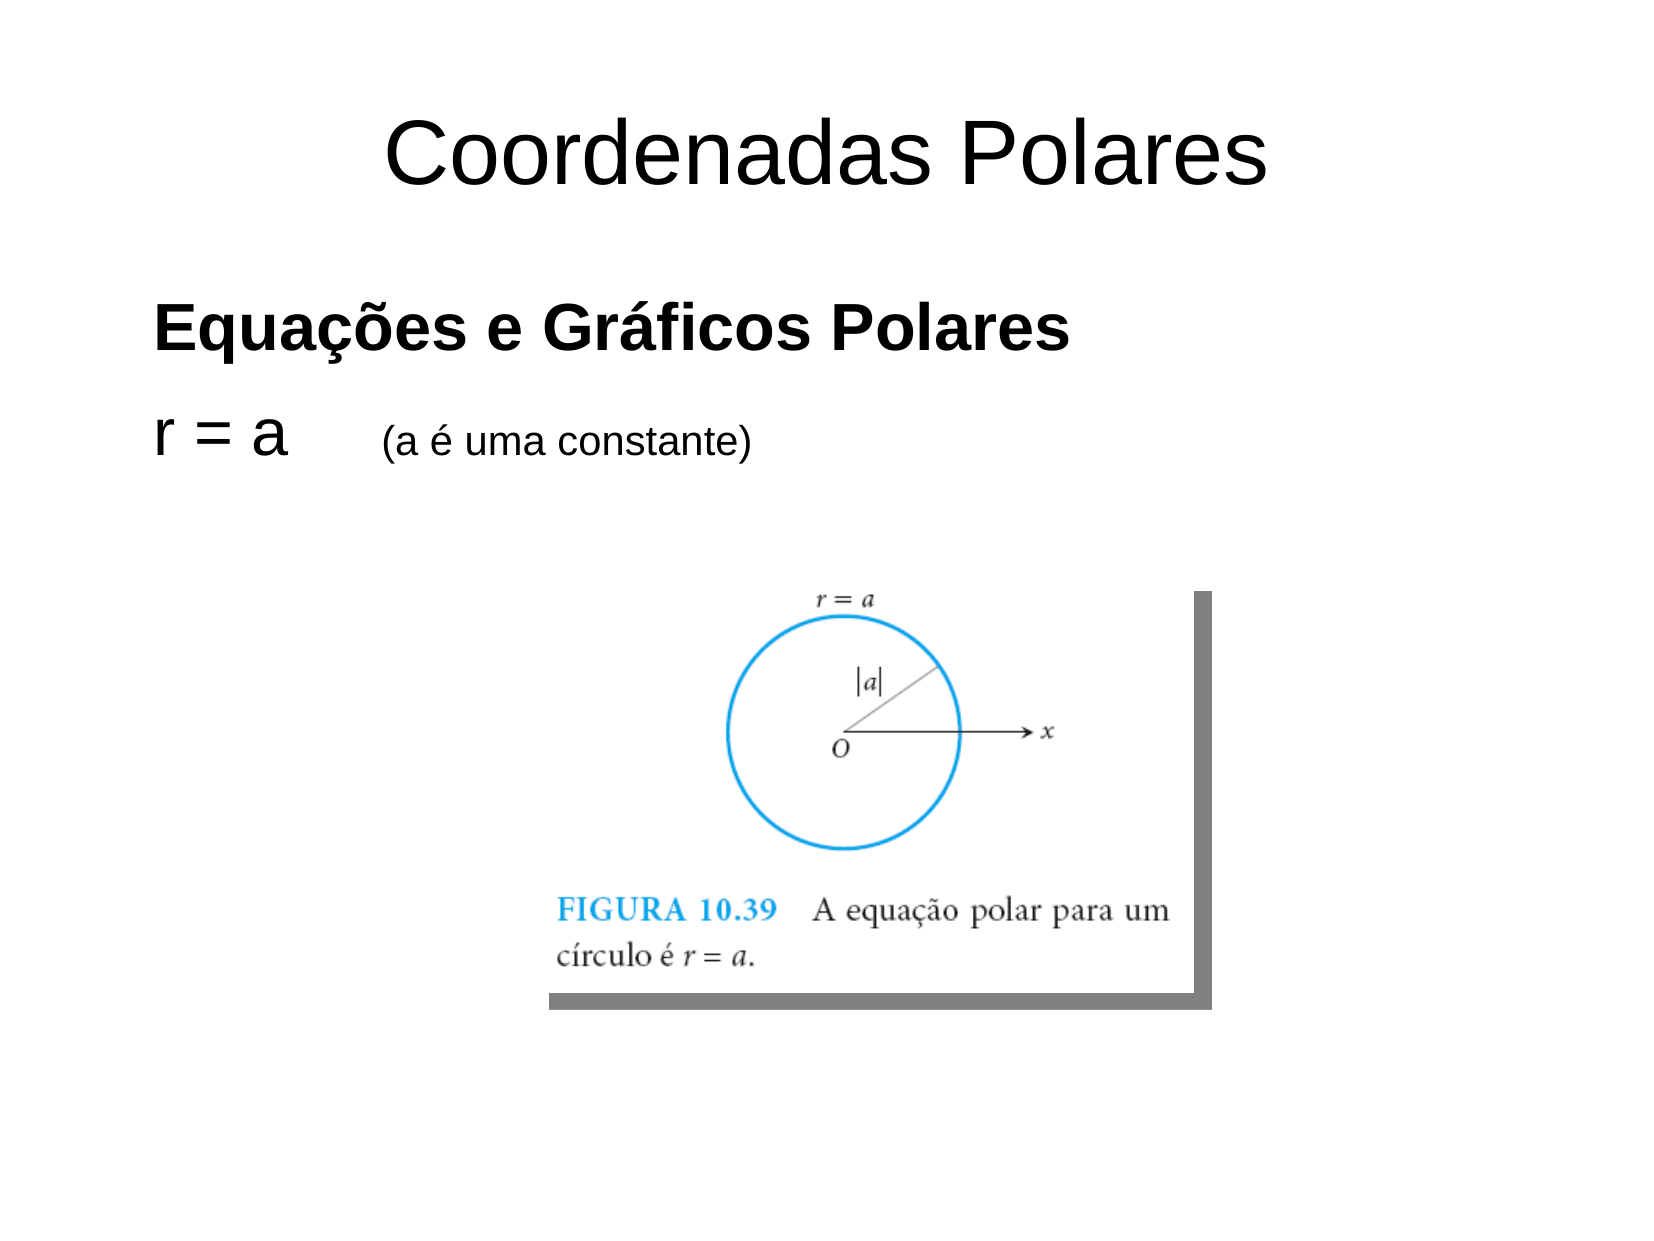

Coordenadas Polares
Coordenadas Polares
# Equações e Gráficos Polares
r = a (a é uma constante)